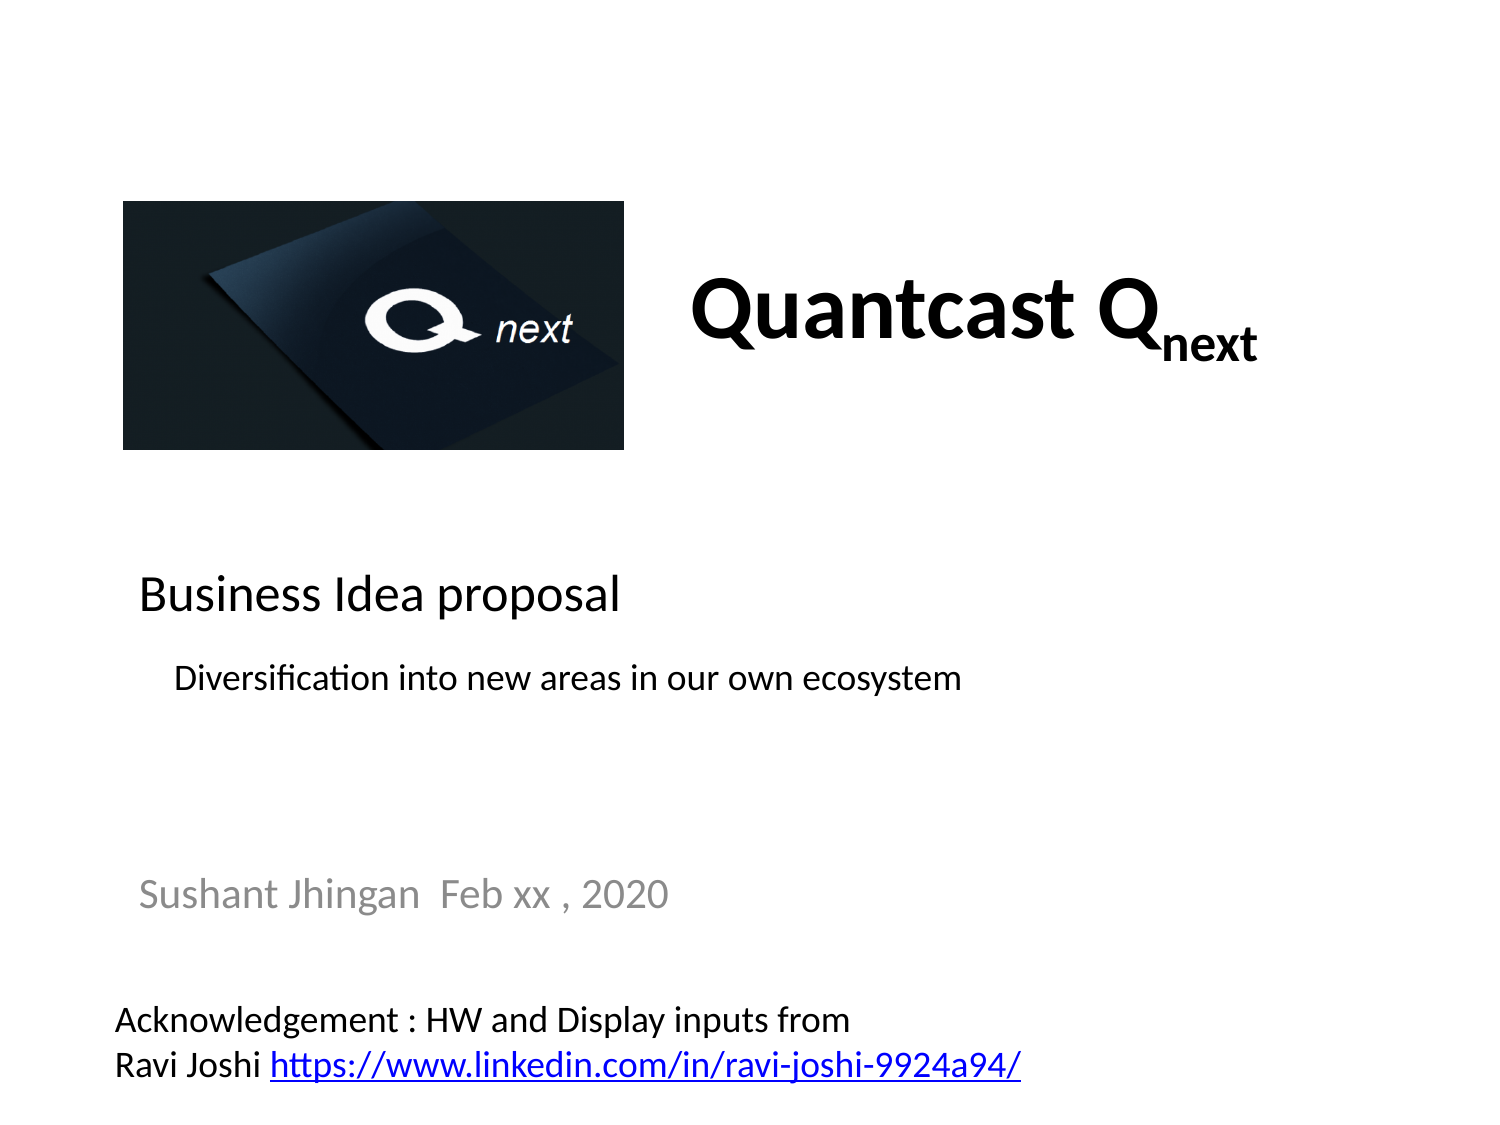

Quantcast Qnext
# Business Idea proposal
Diversification into new areas in our own ecosystem
Sushant Jhingan Feb xx , 2020
Acknowledgement : HW and Display inputs from
Ravi Joshi https://www.linkedin.com/in/ravi-joshi-9924a94/